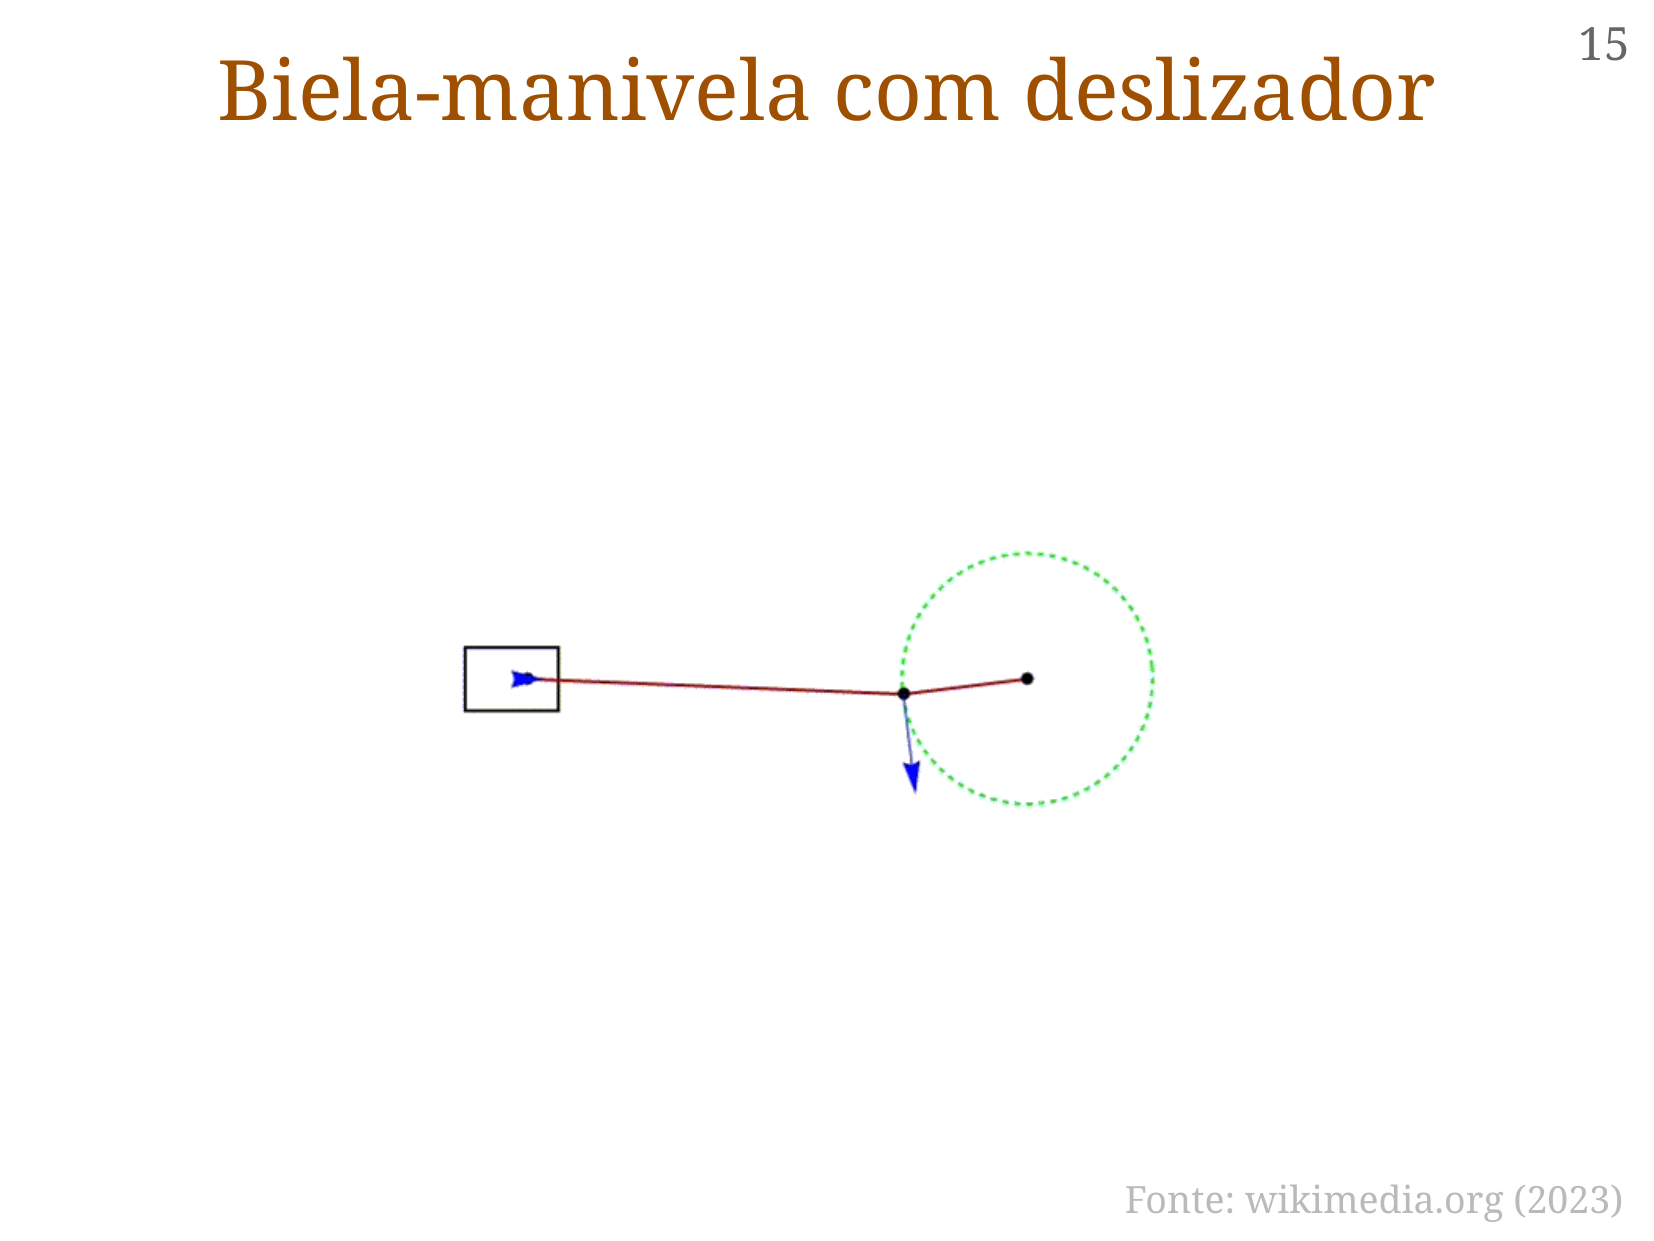

15
# Biela-manivela com deslizador
Fonte: wikimedia.org (2023)